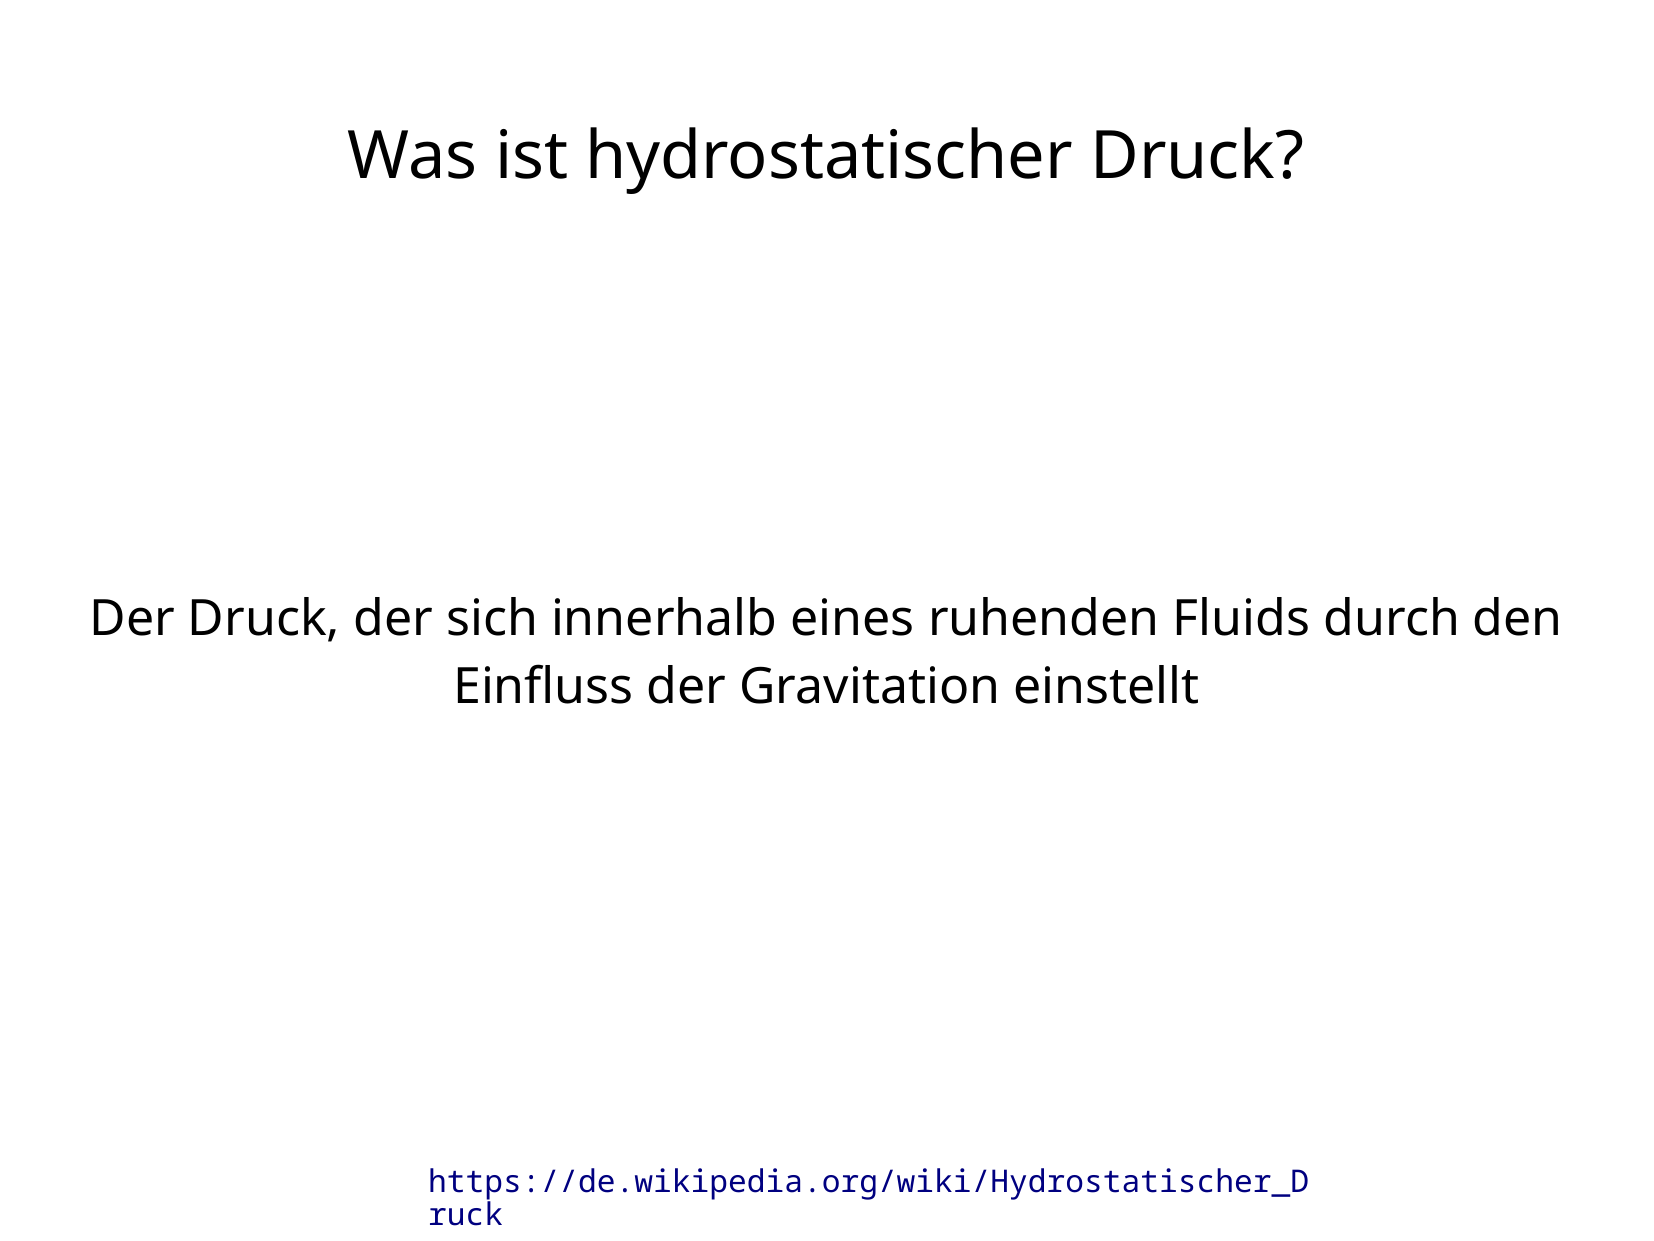

# Was ist hydrostatischer Druck?
Der Druck, der sich innerhalb eines ruhenden Fluids durch den Einfluss der Gravitation einstellt
https://de.wikipedia.org/wiki/Hydrostatischer_Druck